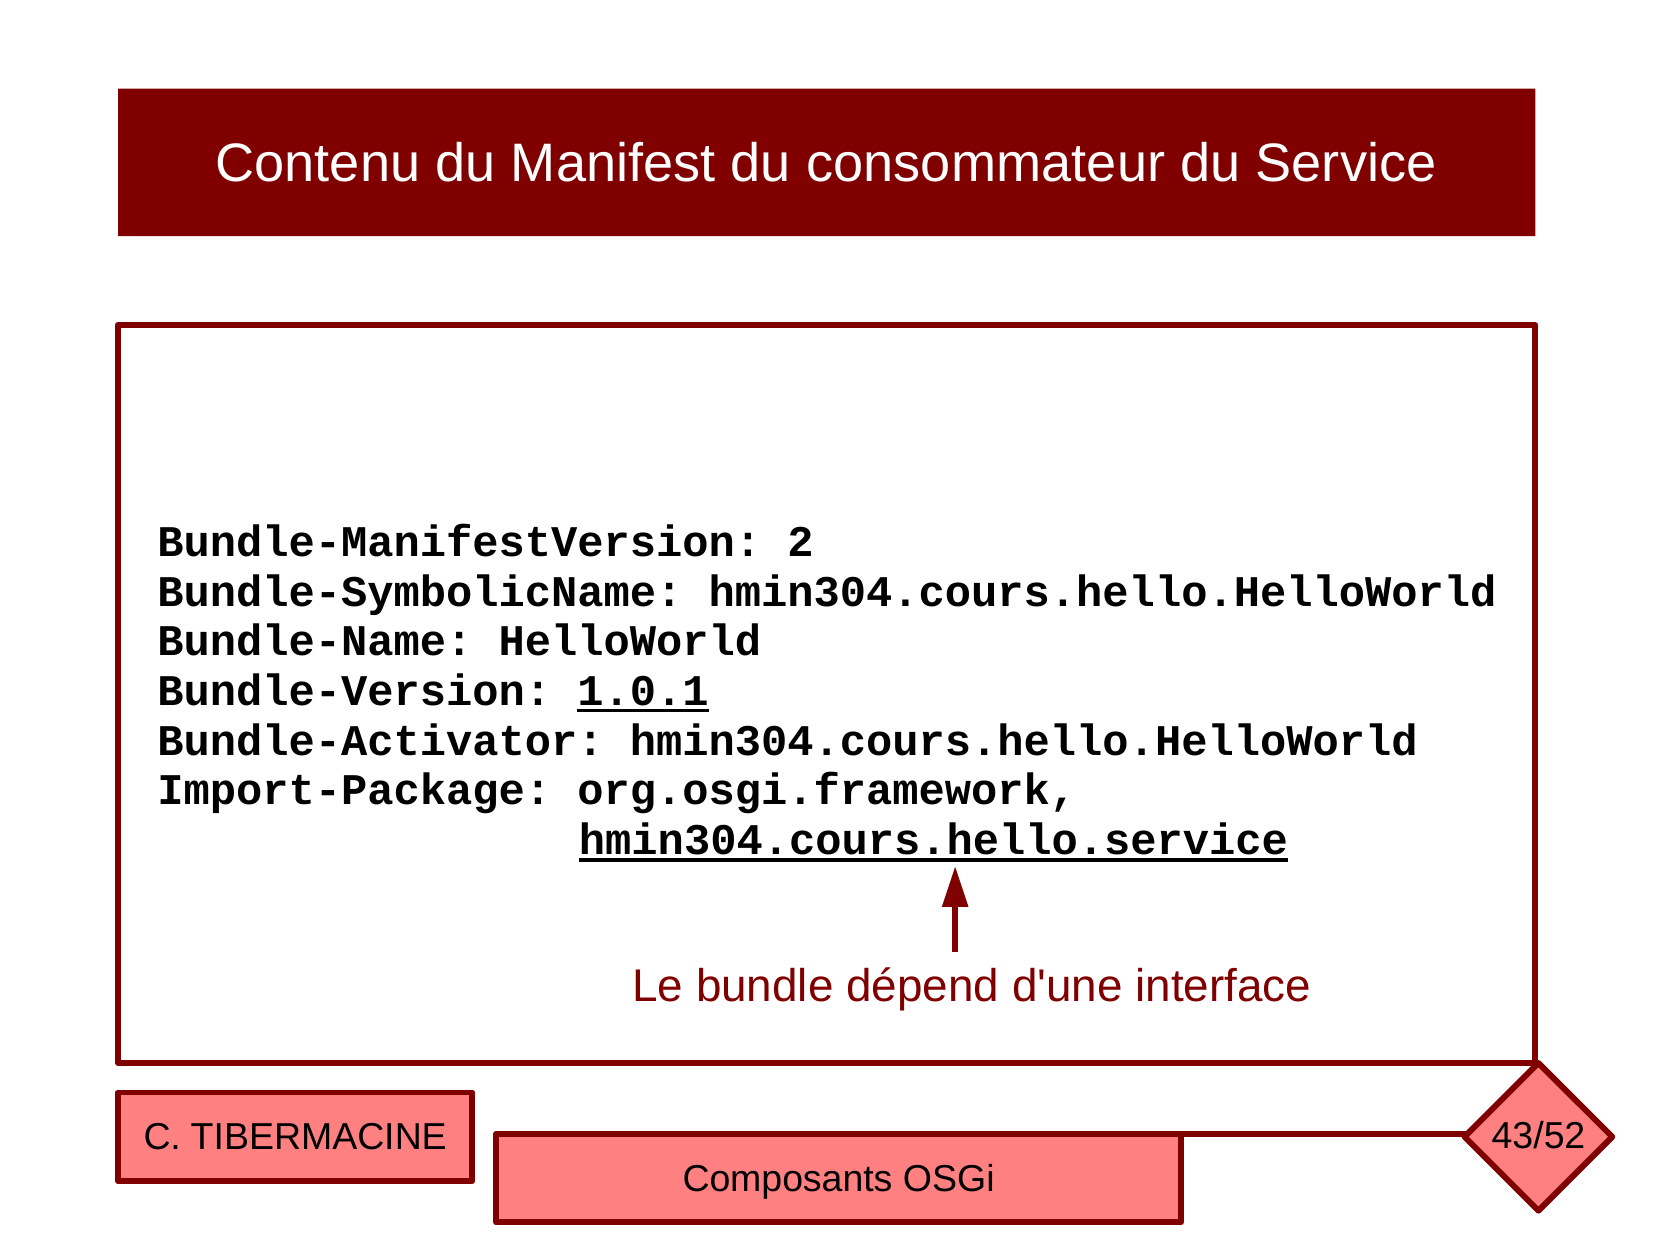

Contenu du Manifest du consommateur du Service
Bundle-ManifestVersion: 2
Bundle-SymbolicName: hmin304.cours.hello.HelloWorld
Bundle-Name: HelloWorld
Bundle-Version: 1.0.1
Bundle-Activator: hmin304.cours.hello.HelloWorld
Import-Package: org.osgi.framework,
					 hmin304.cours.hello.service
Le bundle dépend d'une interface
C. TIBERMACINE
Composants OSGi